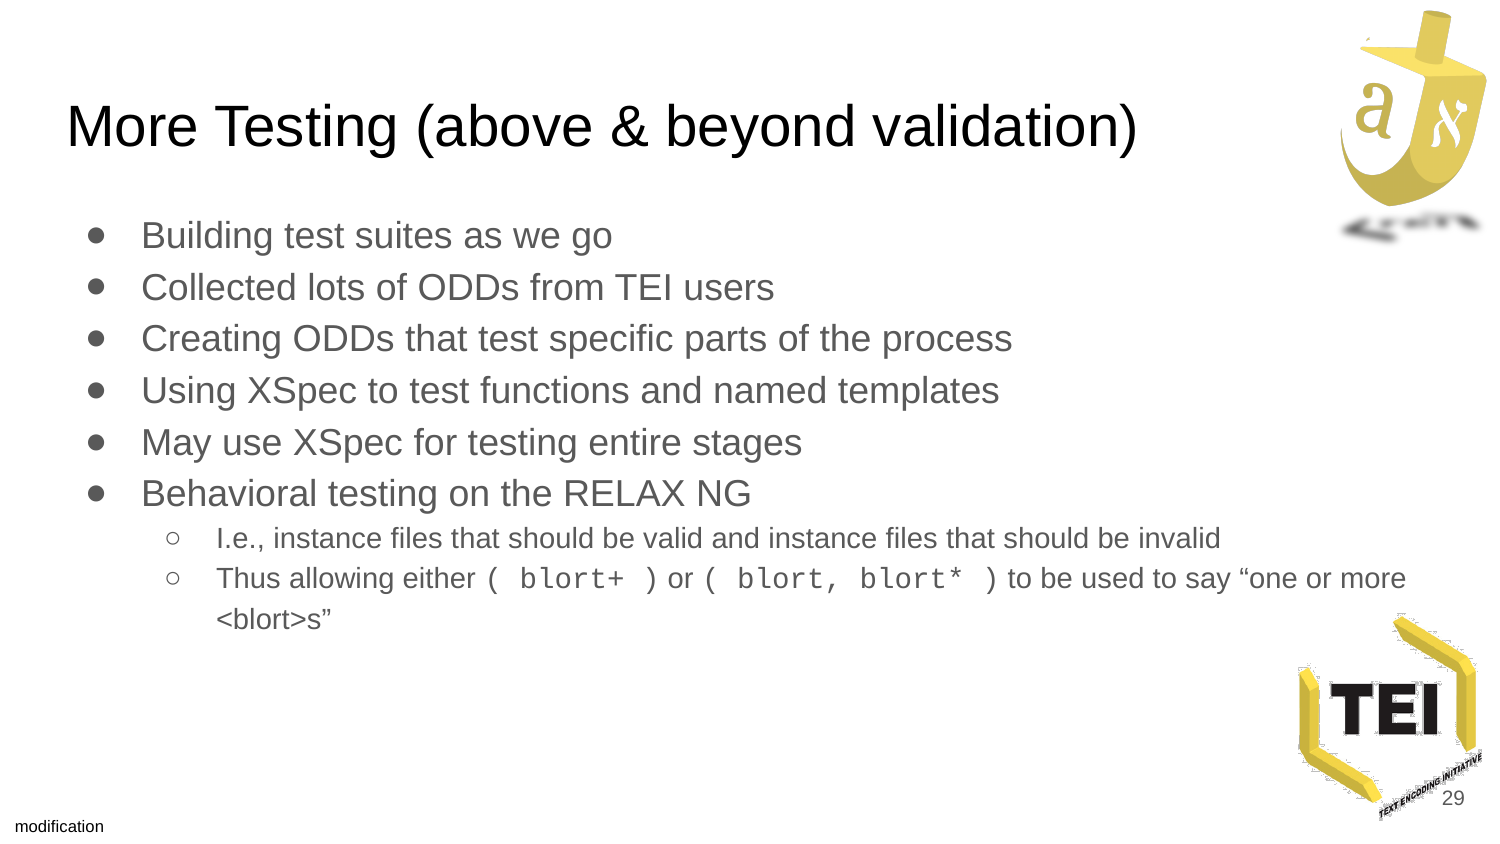

# More Testing (above & beyond validation)
Building test suites as we go
Collected lots of ODDs from TEI users
Creating ODDs that test specific parts of the process
Using XSpec to test functions and named templates
May use XSpec for testing entire stages
Behavioral testing on the RELAX NG
I.e., instance files that should be valid and instance files that should be invalid
Thus allowing either ( blort+ ) or ( blort, blort* ) to be used to say “one or more <blort>s”
modification